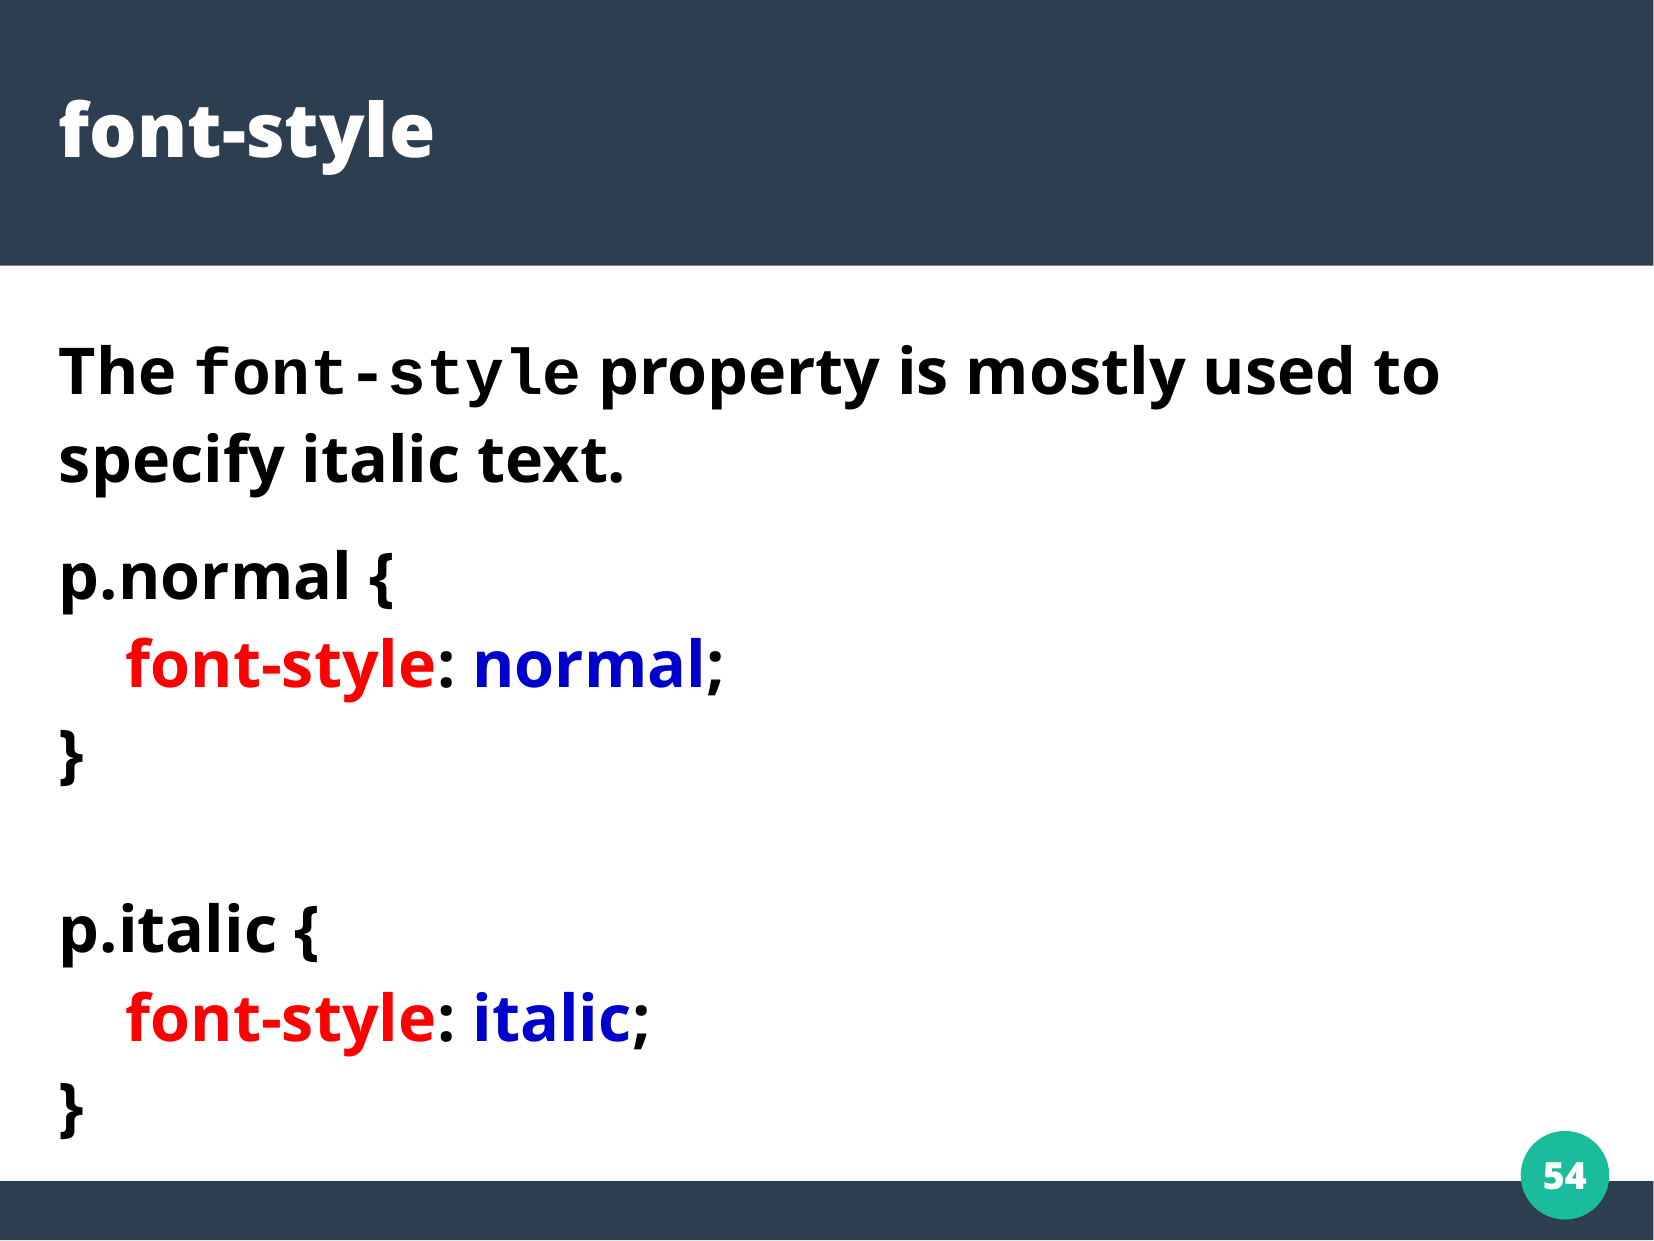

# font-style
The font-style property is mostly used to specify italic text.
p.normal {
    font-style: normal;
}
p.italic {
    font-style: italic;
}
54